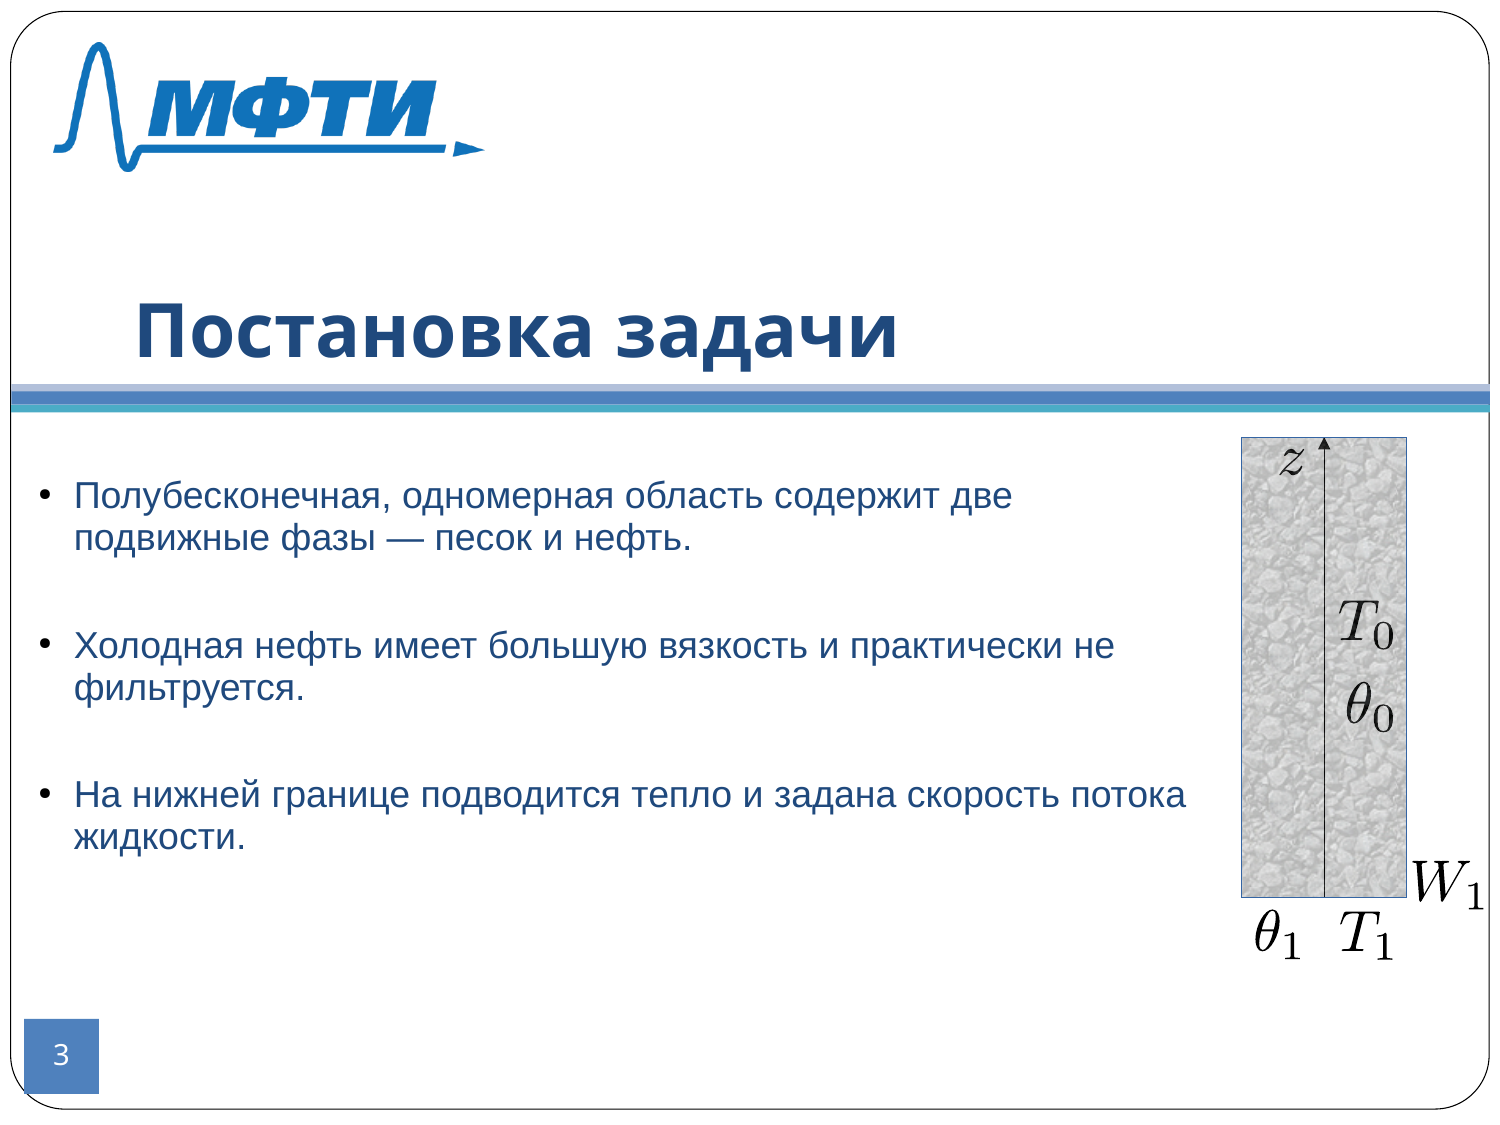

Постановка задачи
Полубесконечная, одномерная область содержит две подвижные фазы — песок и нефть.
Холодная нефть имеет большую вязкость и практически не фильтруется.
На нижней границе подводится тепло и задана скорость потока жидкости.